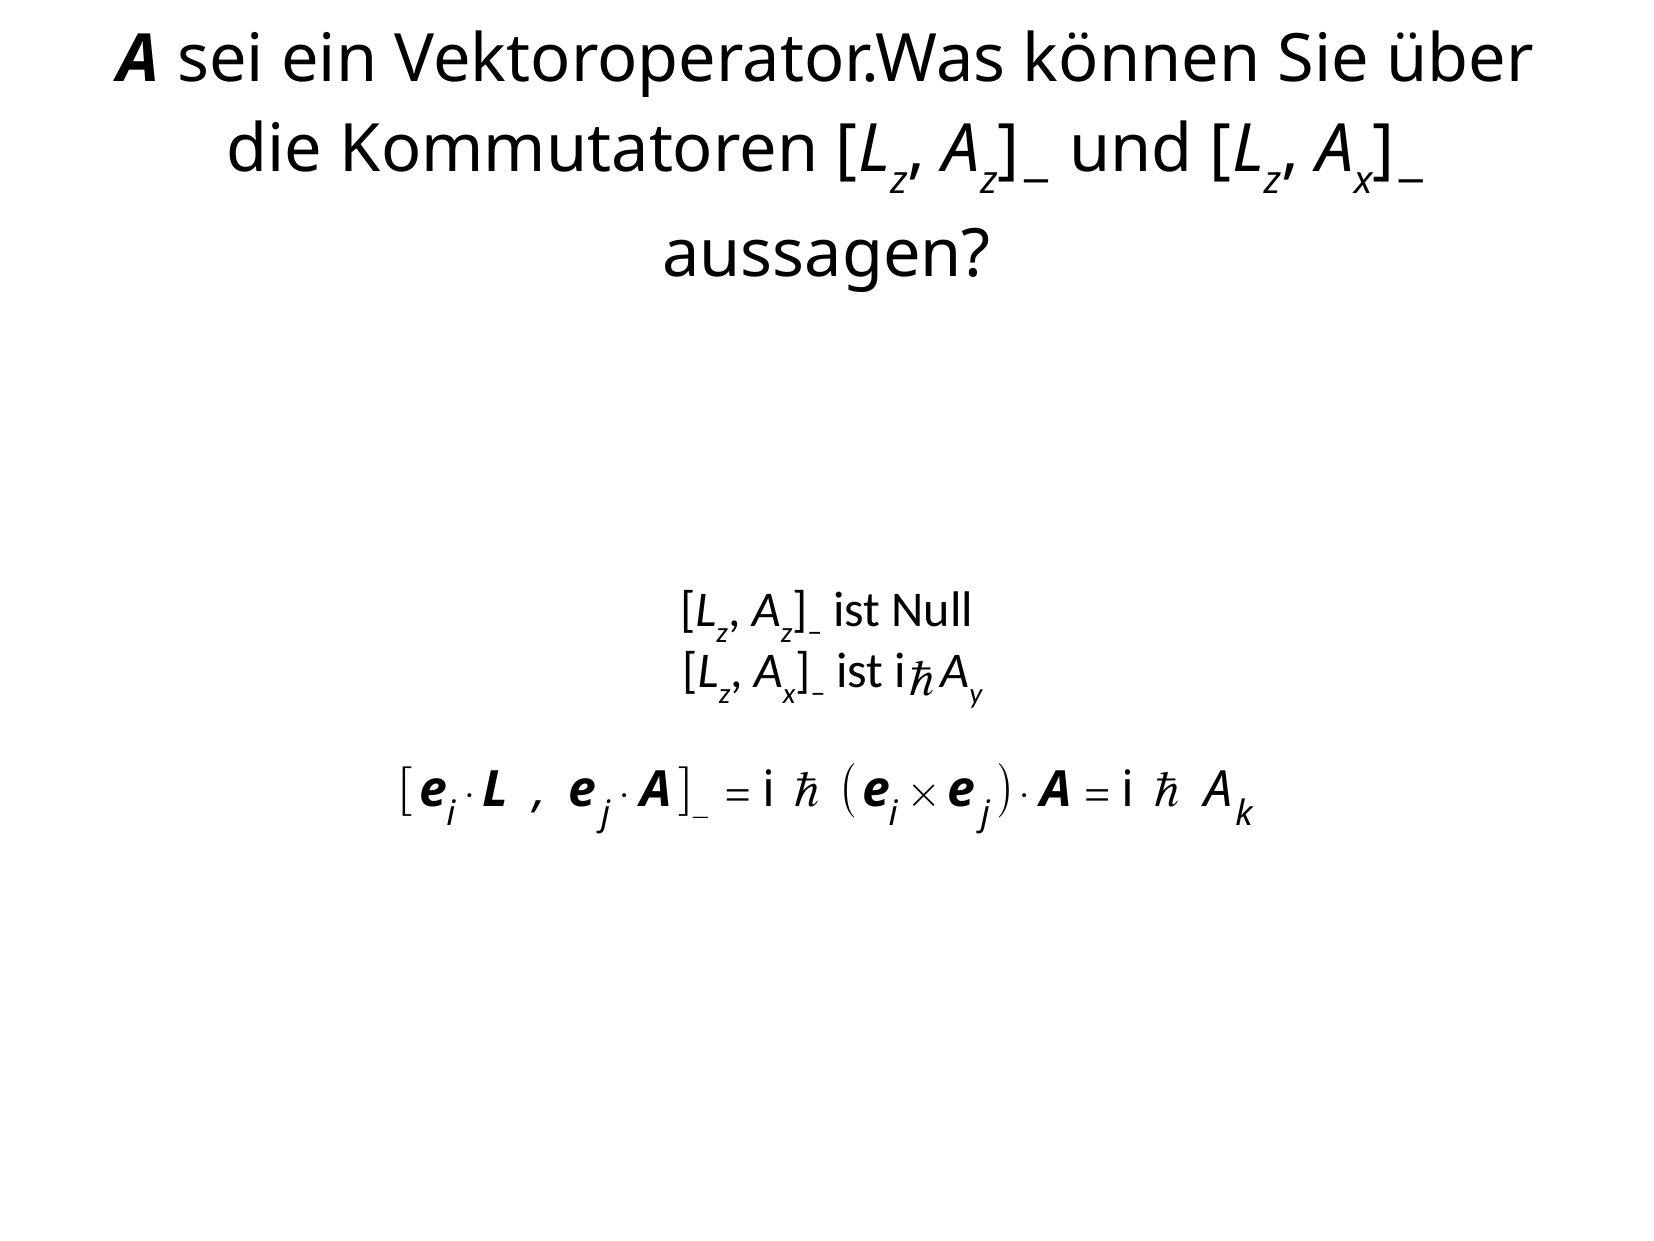

# A sei ein Vektoroperator.Was können Sie über die Kommutatoren [Lz, Az]− und [Lz, Ax]− aussagen?
[Lz, Az]− ist Null
 [Lz, Ax]− ist i Ay